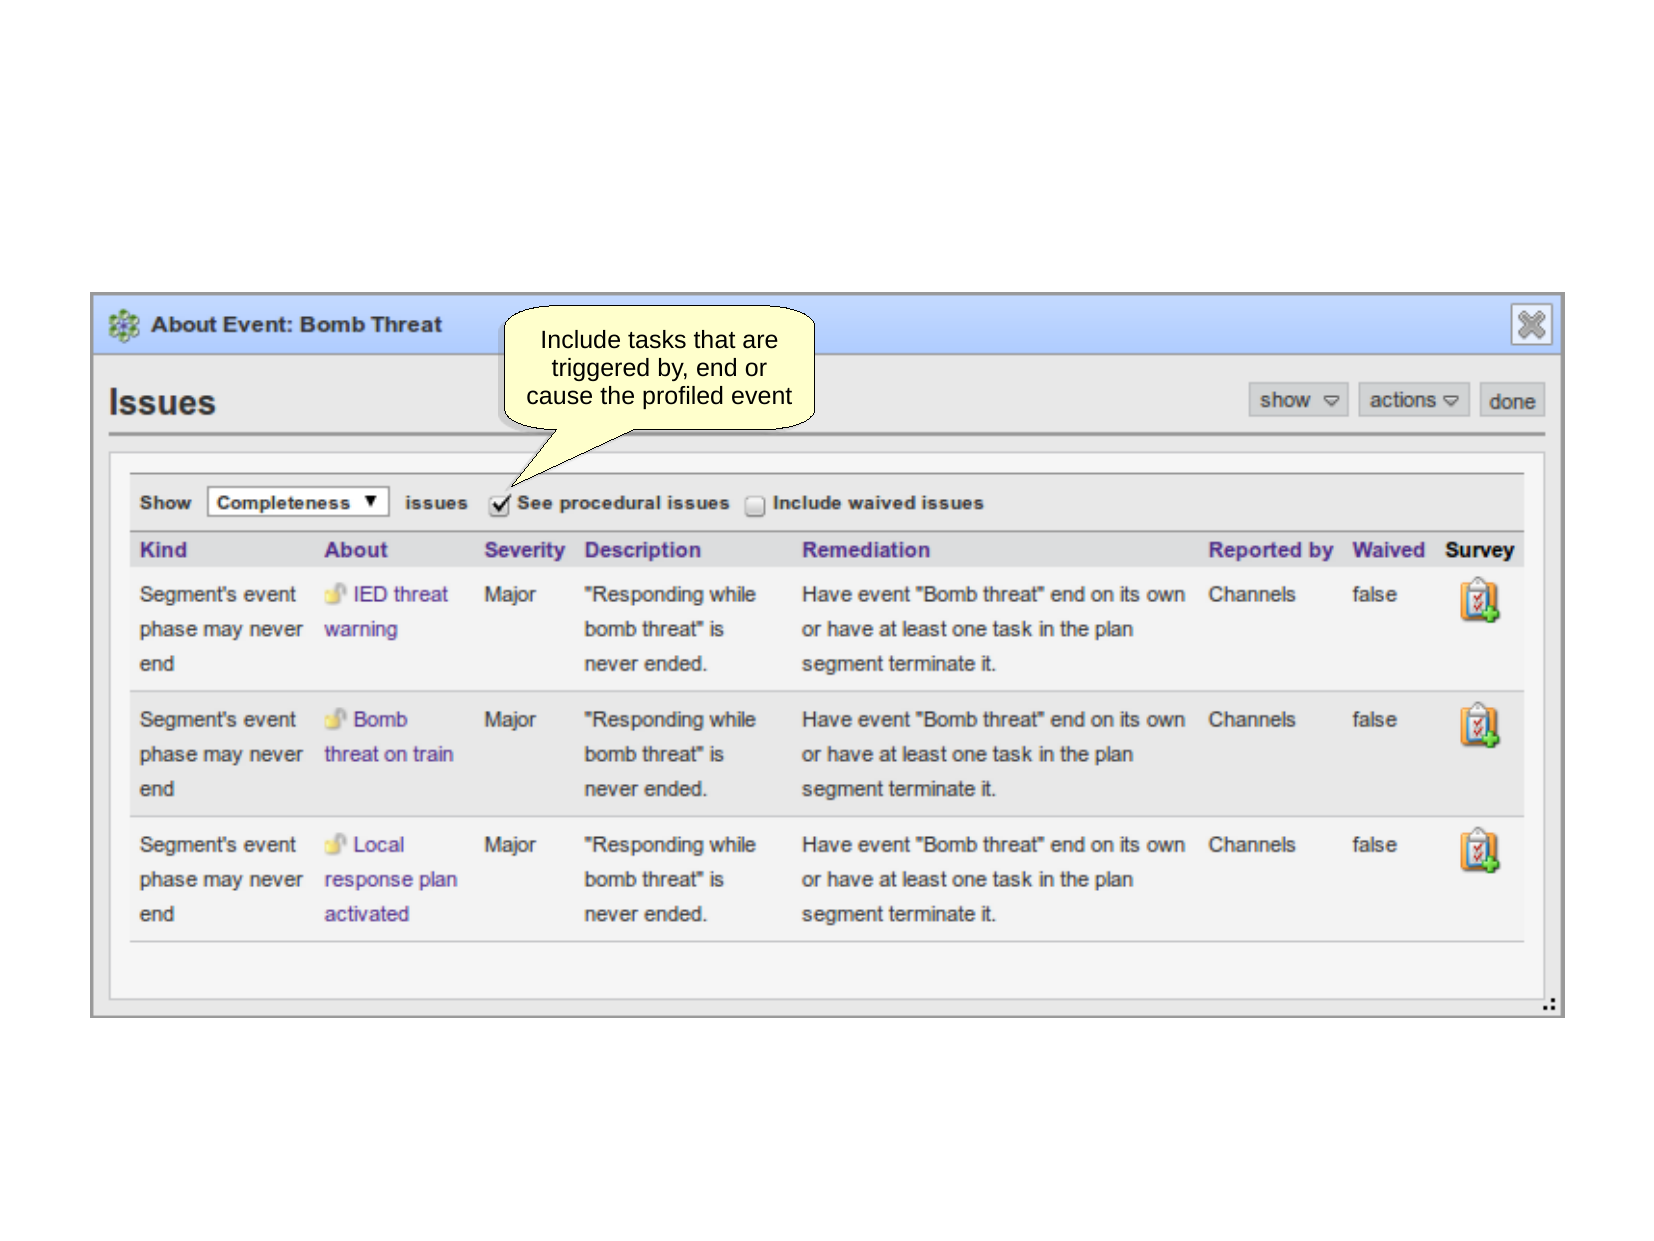

Include tasks that are triggered by, end or cause the profiled event